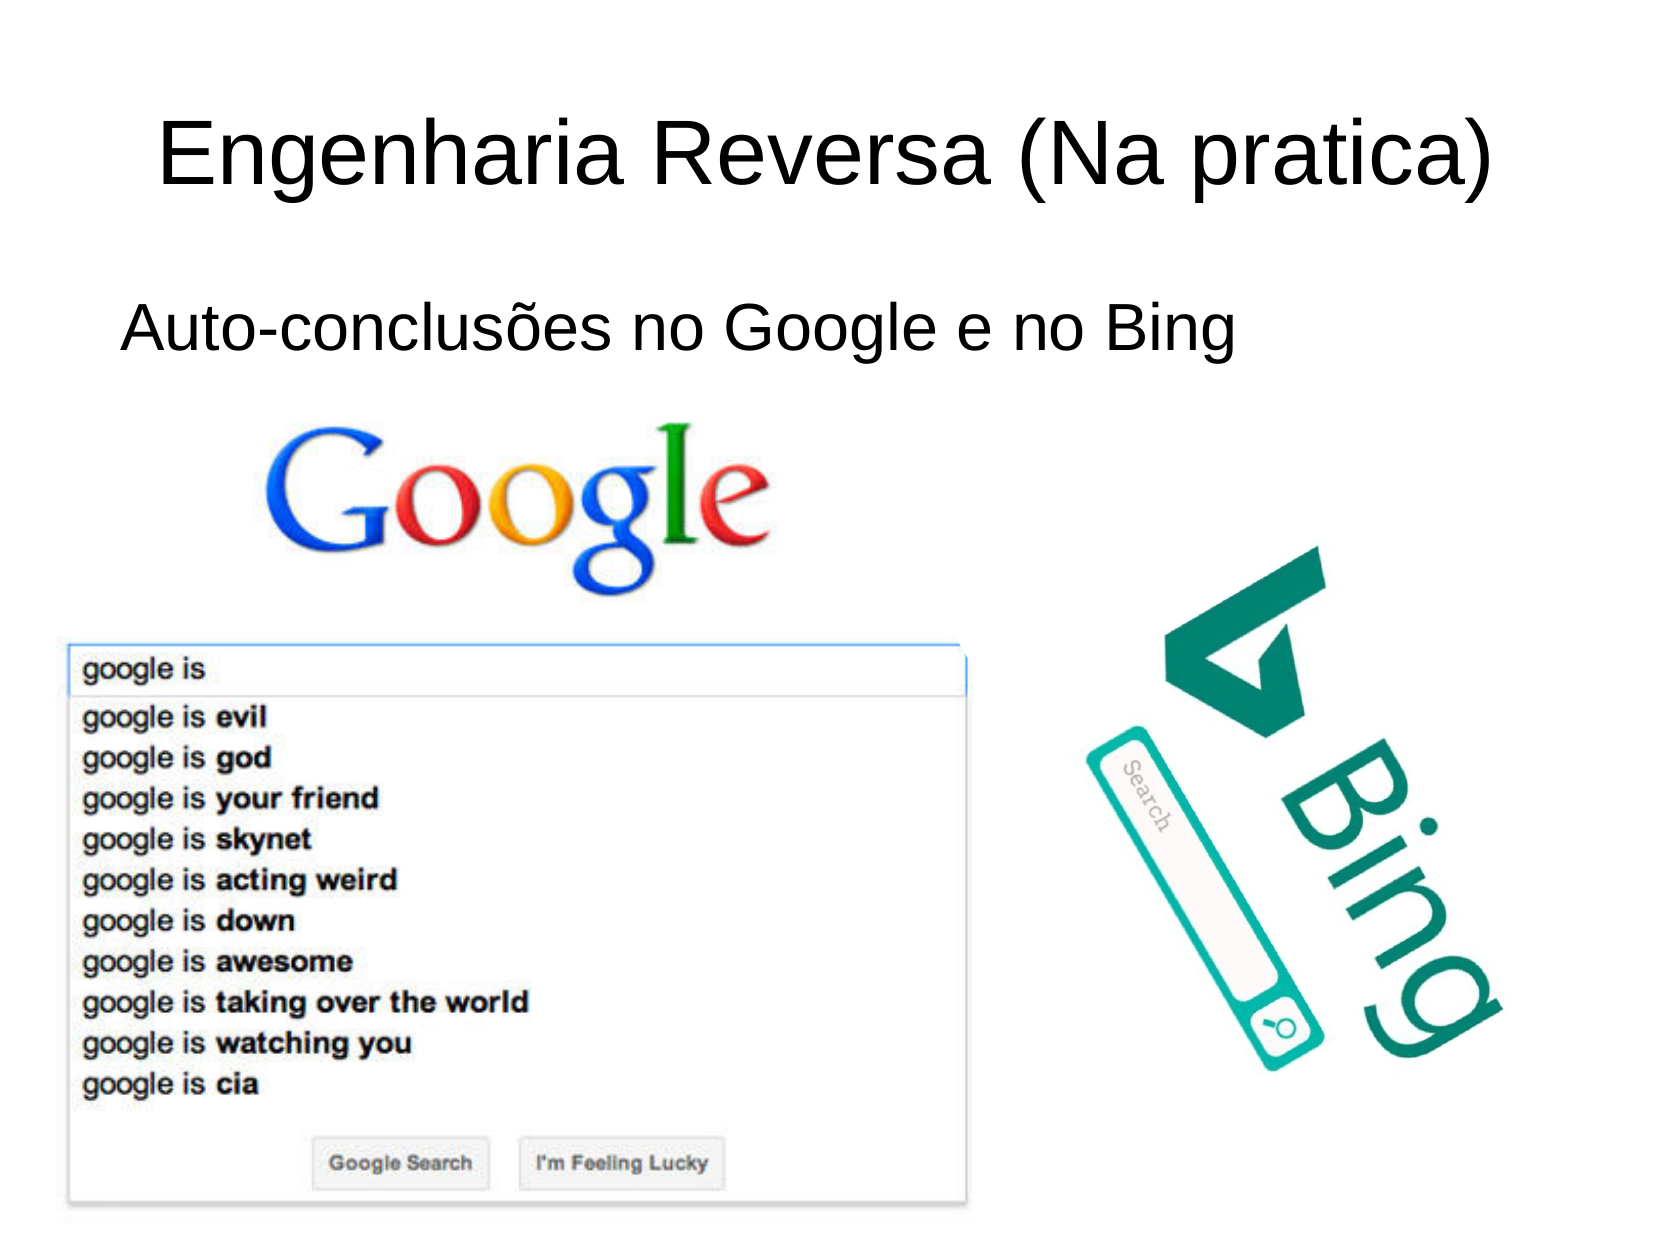

# Engenharia Reversa (Na pratica)
Auto-conclusões no Google e no Bing